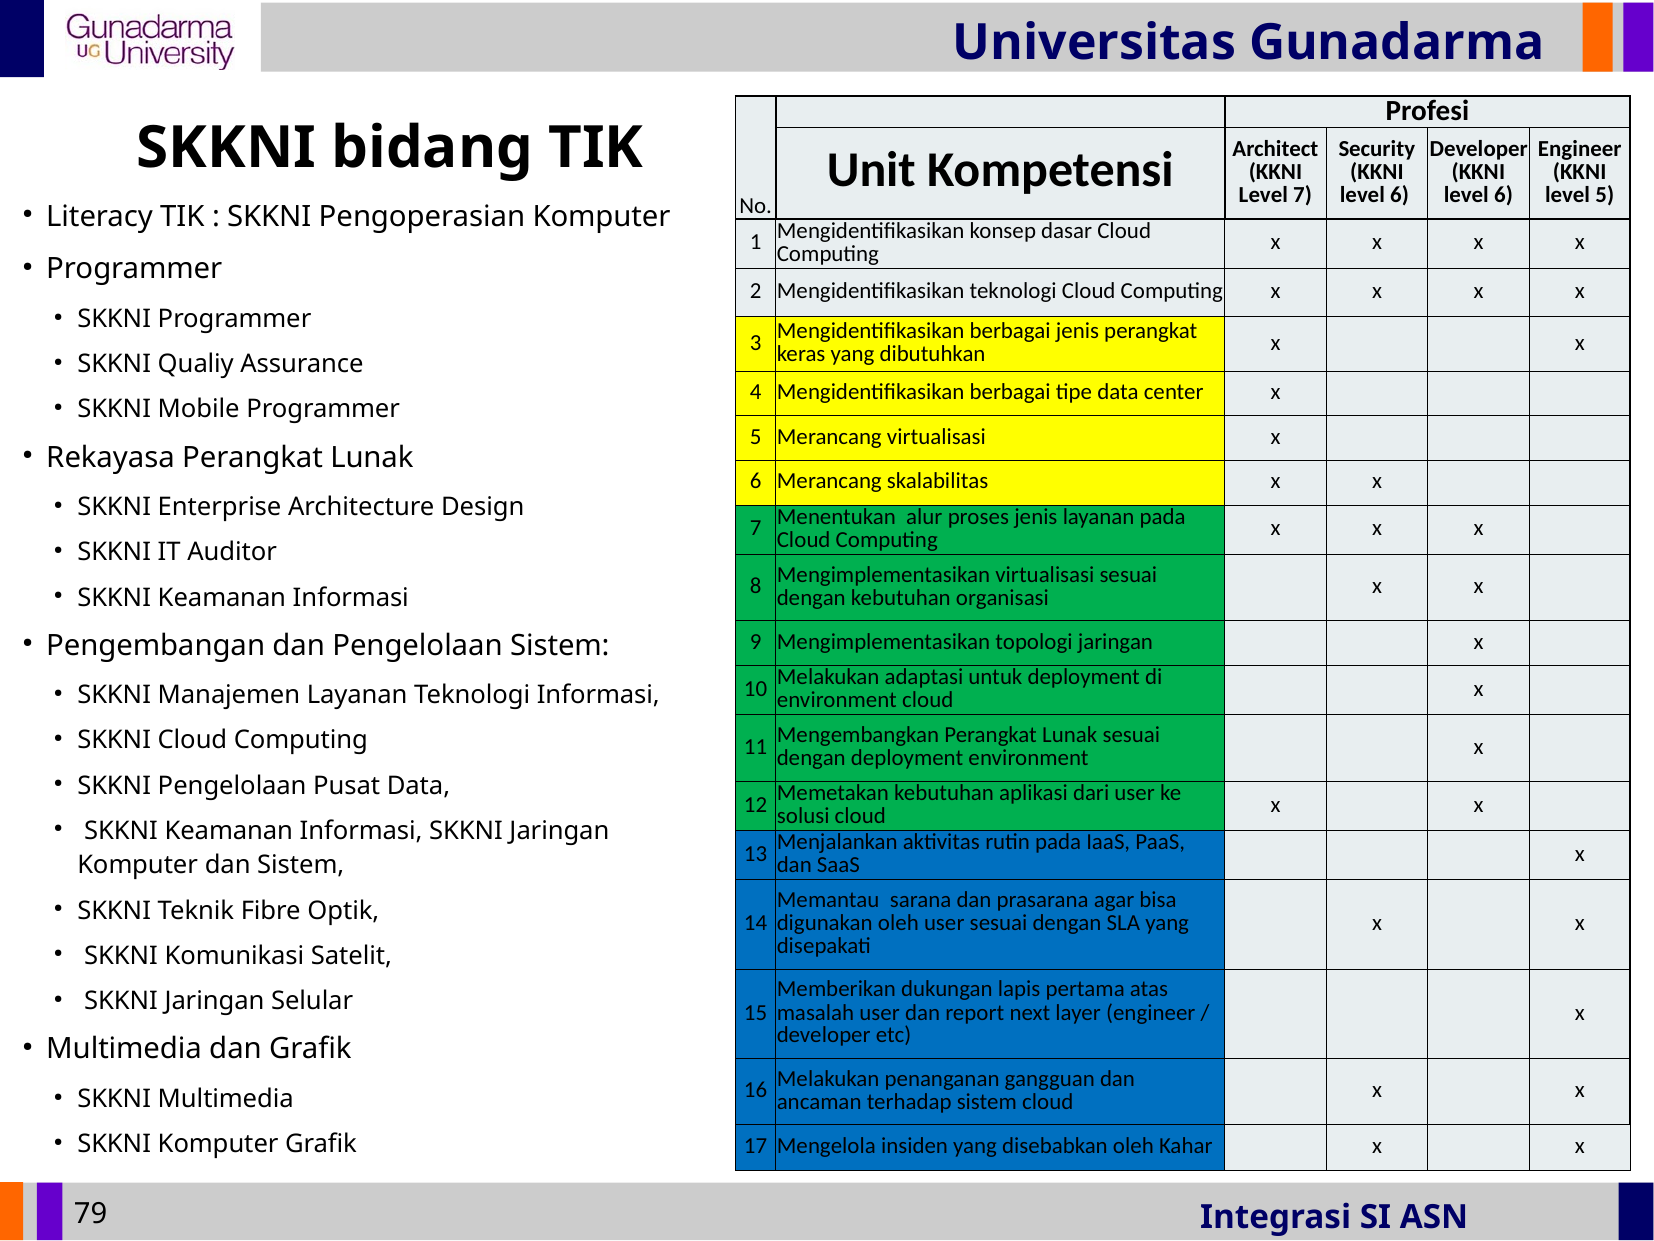

| No. | | Profesi | | | |
| --- | --- | --- | --- | --- | --- |
| | Unit Kompetensi | Architect (KKNI Level 7) | Security (KKNI level 6) | Developer (KKNI level 6) | Engineer (KKNI level 5) |
| 1 | Mengidentifikasikan konsep dasar Cloud Computing | x | x | x | x |
| 2 | Mengidentifikasikan teknologi Cloud Computing | x | x | x | x |
| 3 | Mengidentifikasikan berbagai jenis perangkat keras yang dibutuhkan | x | | | x |
| 4 | Mengidentifikasikan berbagai tipe data center | x | | | |
| 5 | Merancang virtualisasi | x | | | |
| 6 | Merancang skalabilitas | x | x | | |
| 7 | Menentukan alur proses jenis layanan pada Cloud Computing | x | x | x | |
| 8 | Mengimplementasikan virtualisasi sesuai dengan kebutuhan organisasi | | x | x | |
| 9 | Mengimplementasikan topologi jaringan | | | x | |
| 10 | Melakukan adaptasi untuk deployment di environment cloud | | | x | |
| 11 | Mengembangkan Perangkat Lunak sesuai dengan deployment environment | | | x | |
| 12 | Memetakan kebutuhan aplikasi dari user ke solusi cloud | x | | x | |
| 13 | Menjalankan aktivitas rutin pada IaaS, PaaS, dan SaaS | | | | x |
| 14 | Memantau sarana dan prasarana agar bisa digunakan oleh user sesuai dengan SLA yang disepakati | | x | | x |
| 15 | Memberikan dukungan lapis pertama atas masalah user dan report next layer (engineer / developer etc) | | | | x |
| 16 | Melakukan penanganan gangguan dan ancaman terhadap sistem cloud | | x | | x |
| 17 | Mengelola insiden yang disebabkan oleh Kahar | | x | | x |
SKKNI bidang TIK
# Literacy TIK : SKKNI Pengoperasian Komputer
Programmer
SKKNI Programmer
SKKNI Qualiy Assurance
SKKNI Mobile Programmer
Rekayasa Perangkat Lunak
SKKNI Enterprise Architecture Design
SKKNI IT Auditor
SKKNI Keamanan Informasi
Pengembangan dan Pengelolaan Sistem:
SKKNI Manajemen Layanan Teknologi Informasi,
SKKNI Cloud Computing
SKKNI Pengelolaan Pusat Data,
 SKKNI Keamanan Informasi, SKKNI Jaringan Komputer dan Sistem,
SKKNI Teknik Fibre Optik,
 SKKNI Komunikasi Satelit,
 SKKNI Jaringan Selular
Multimedia dan Grafik
SKKNI Multimedia
SKKNI Komputer Grafik